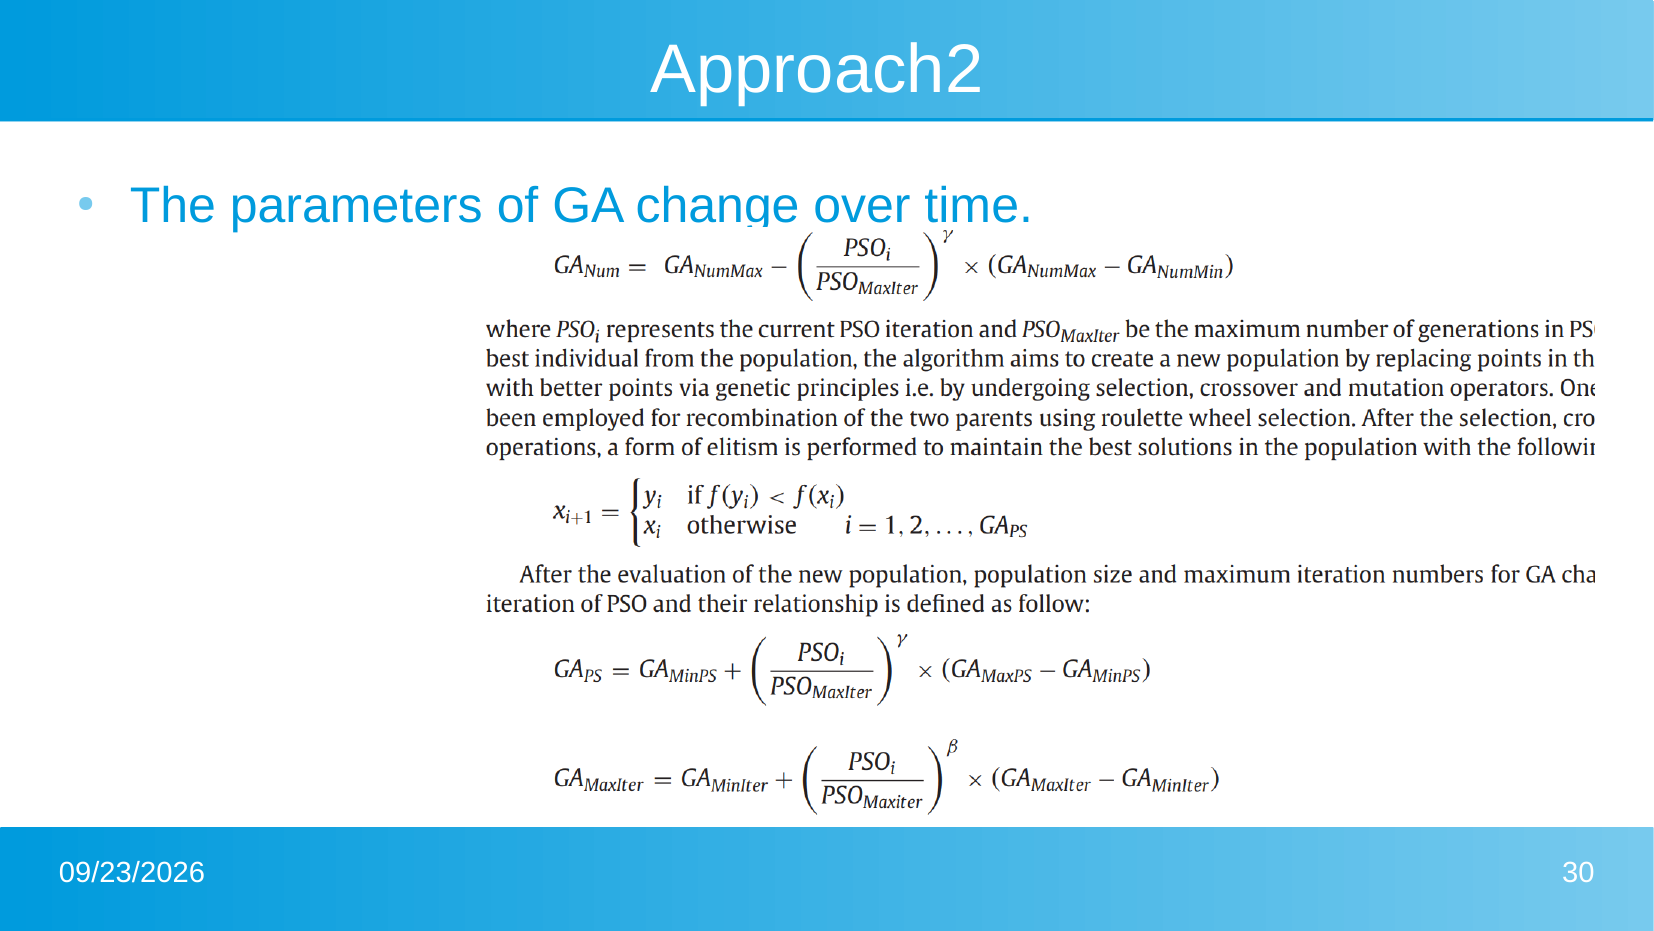

# Approach2
The parameters of GA change over time.
30